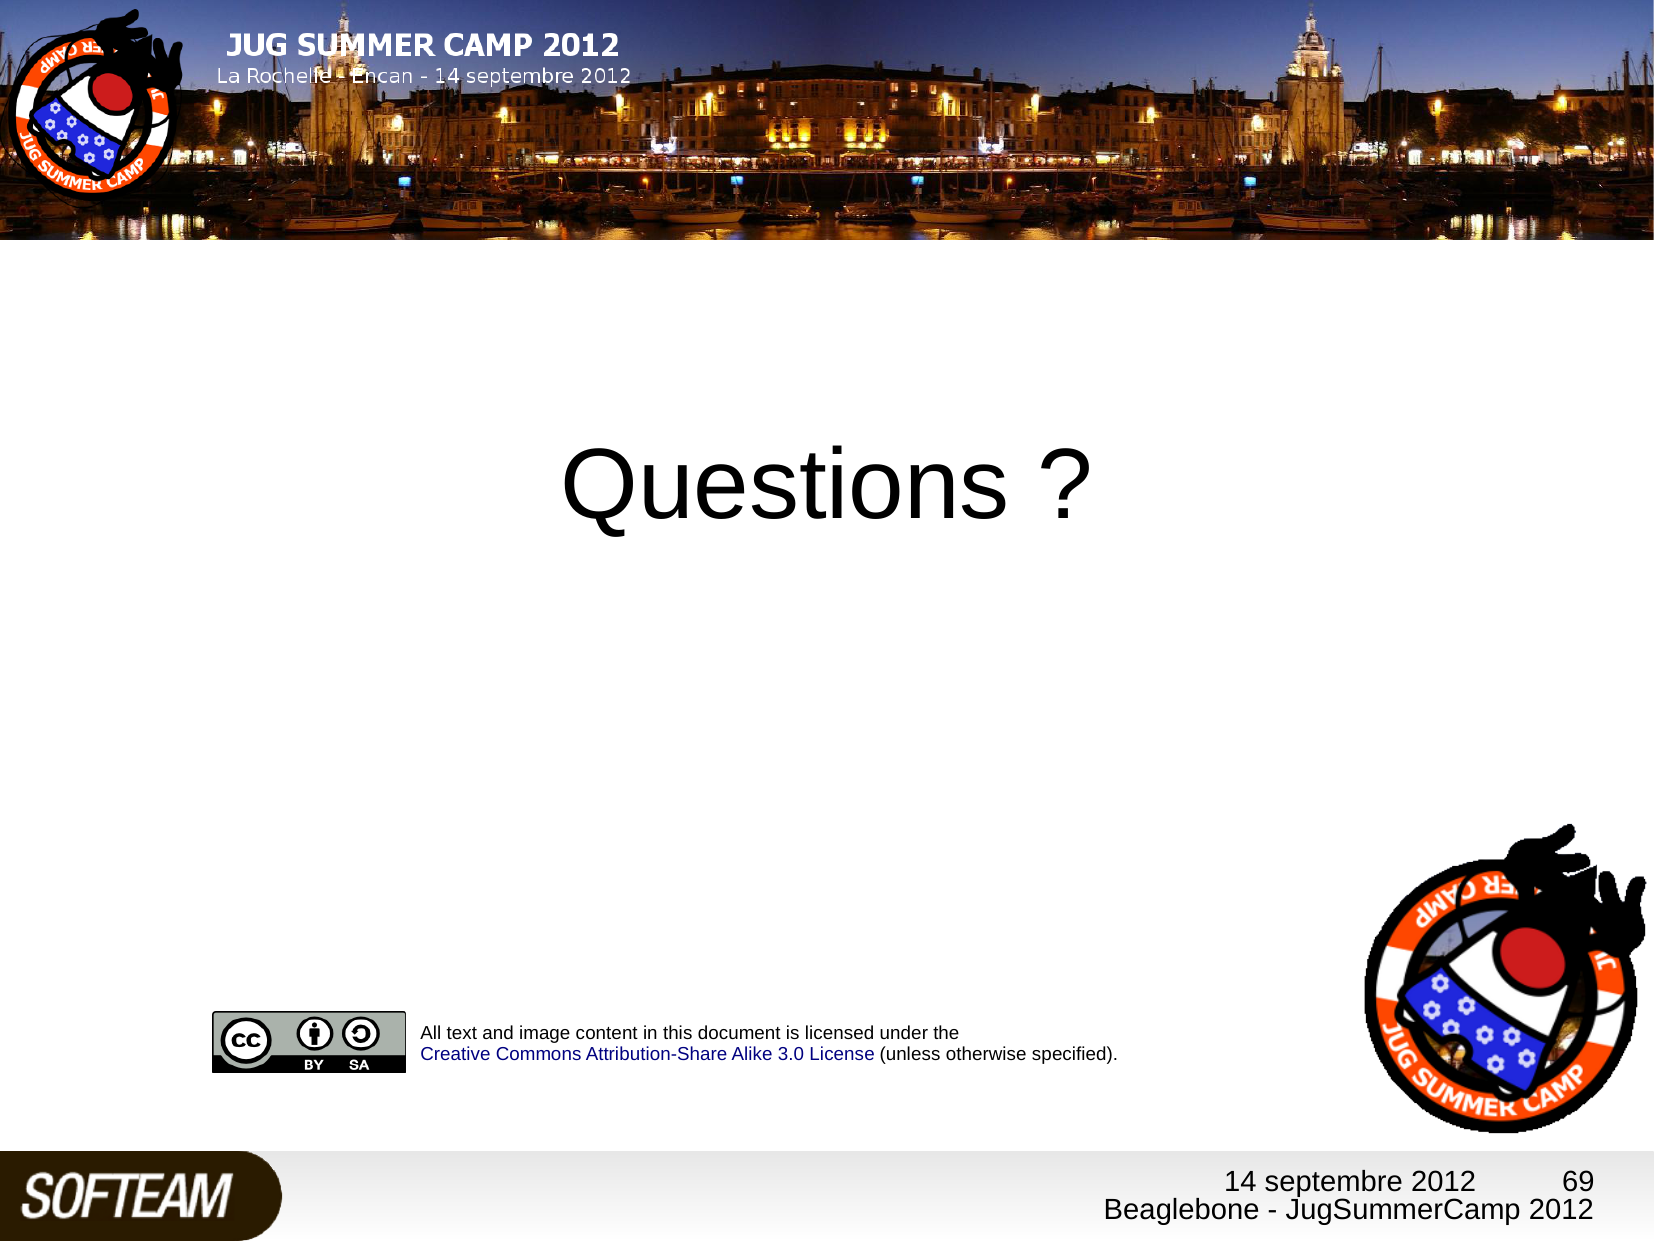

# Questions ?
14 septembre 2012
69
Beaglebone - JugSummerCamp 2012